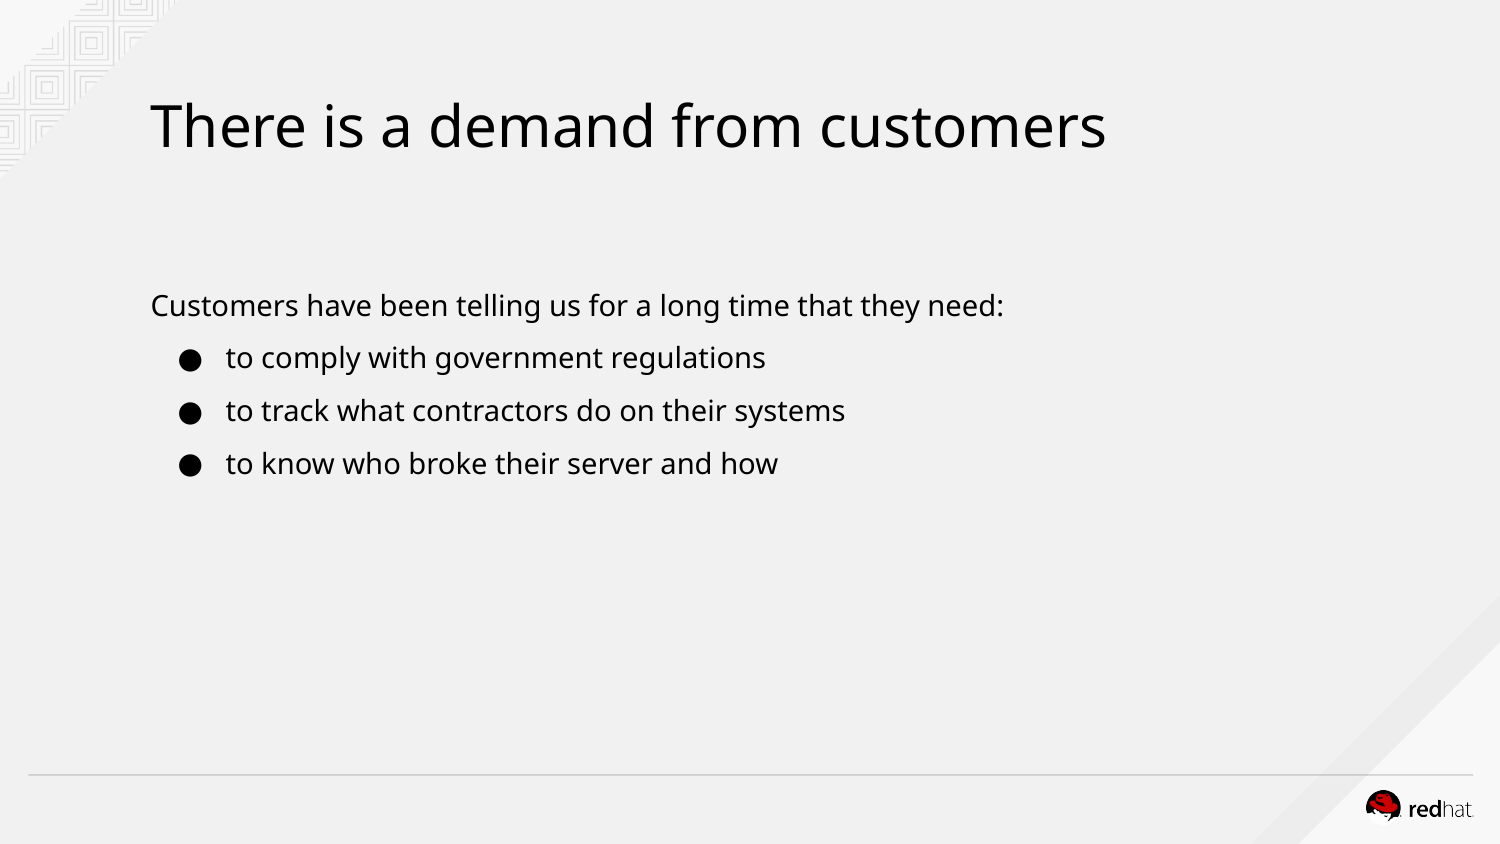

# There is a demand from customers
Customers have been telling us for a long time that they need:
to comply with government regulations
to track what contractors do on their systems
to know who broke their server and how